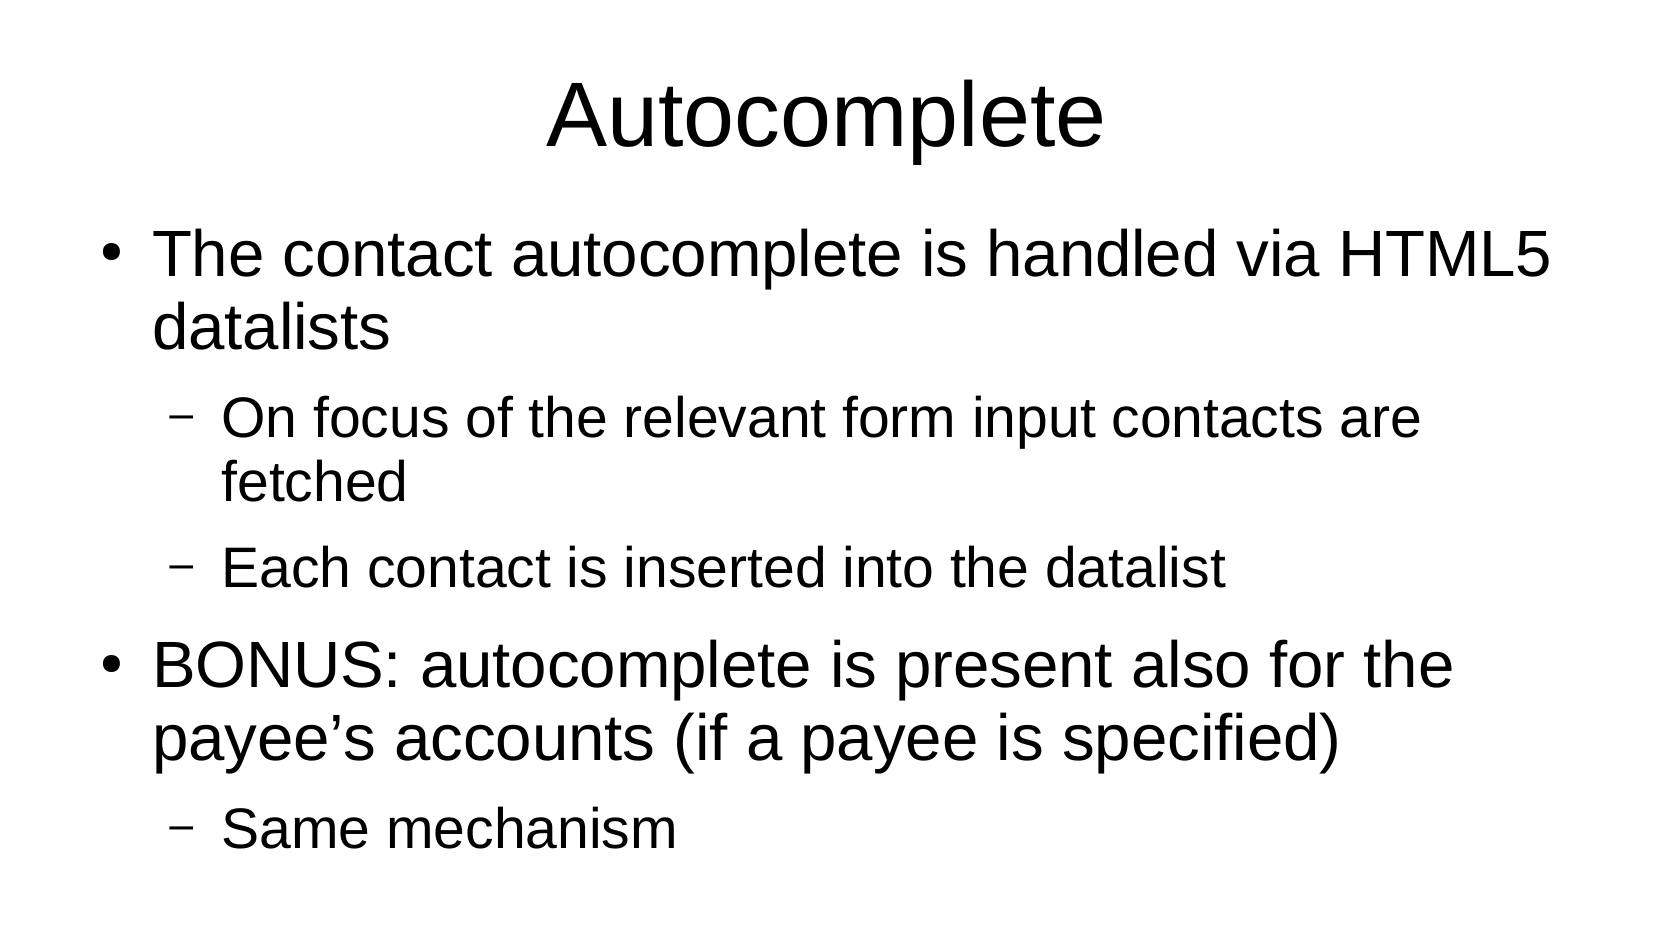

# Autocomplete
The contact autocomplete is handled via HTML5 datalists
On focus of the relevant form input contacts are fetched
Each contact is inserted into the datalist
BONUS: autocomplete is present also for the payee’s accounts (if a payee is specified)
Same mechanism